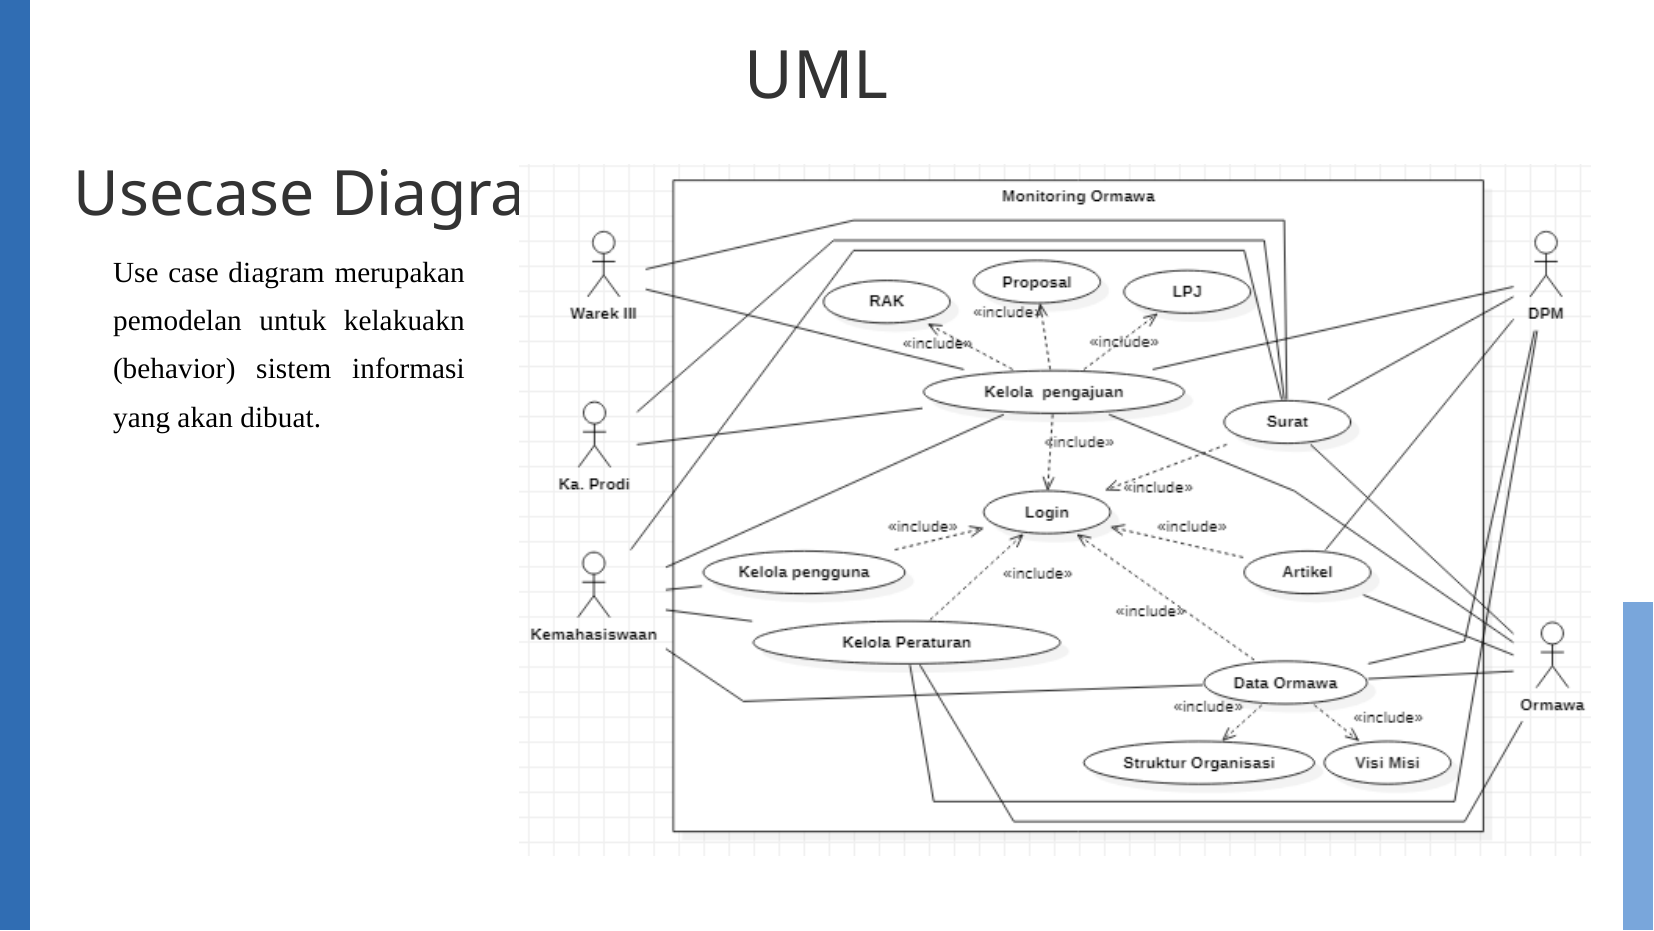

UML
Usecase Diagram
# Use case diagram merupakan pemodelan untuk kelakuakn (behavior) sistem informasi yang akan dibuat.